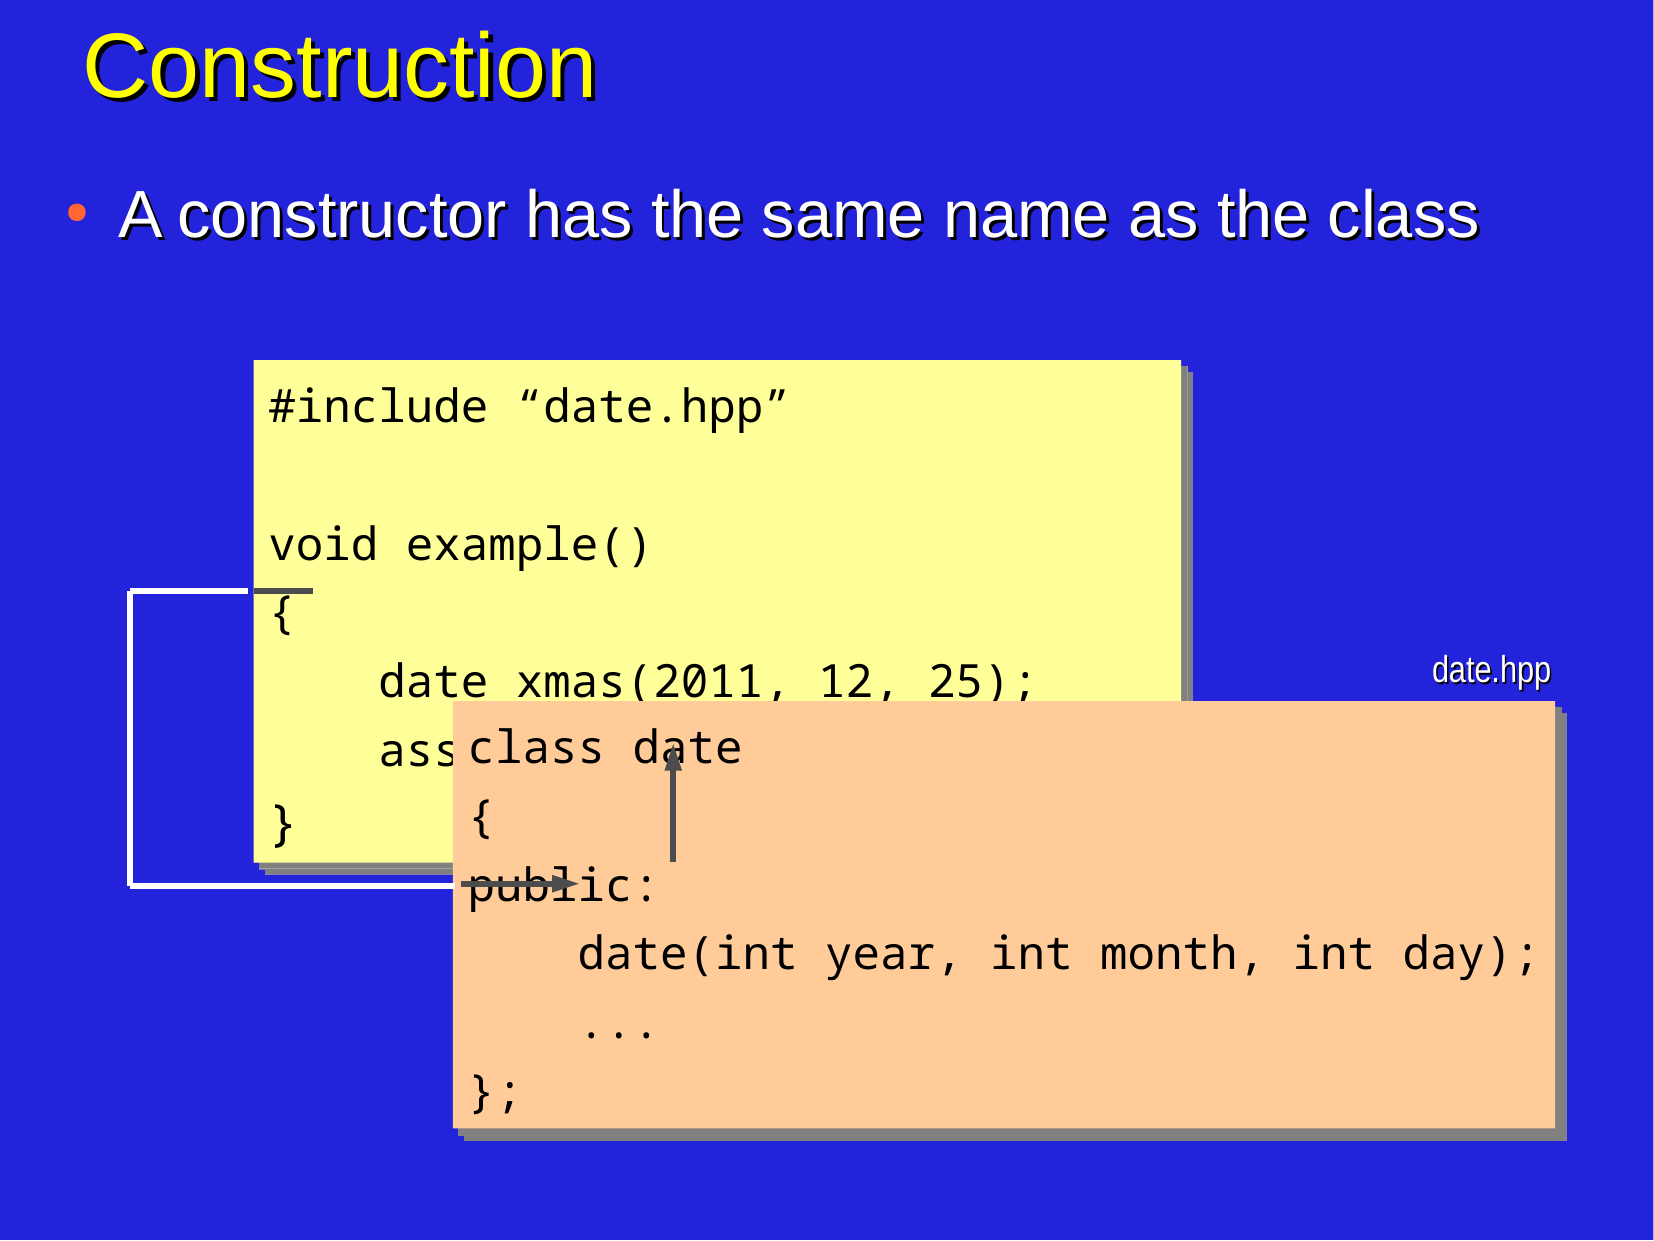

# Construction
A constructor has the same name as the class
#include “date.hpp”
void example()
{
 date xmas(2011, 12, 25);
 assert(xmas.day() == 25);
}
date.hpp
class date
{
public:
 date(int year, int month, int day);
 ...
};